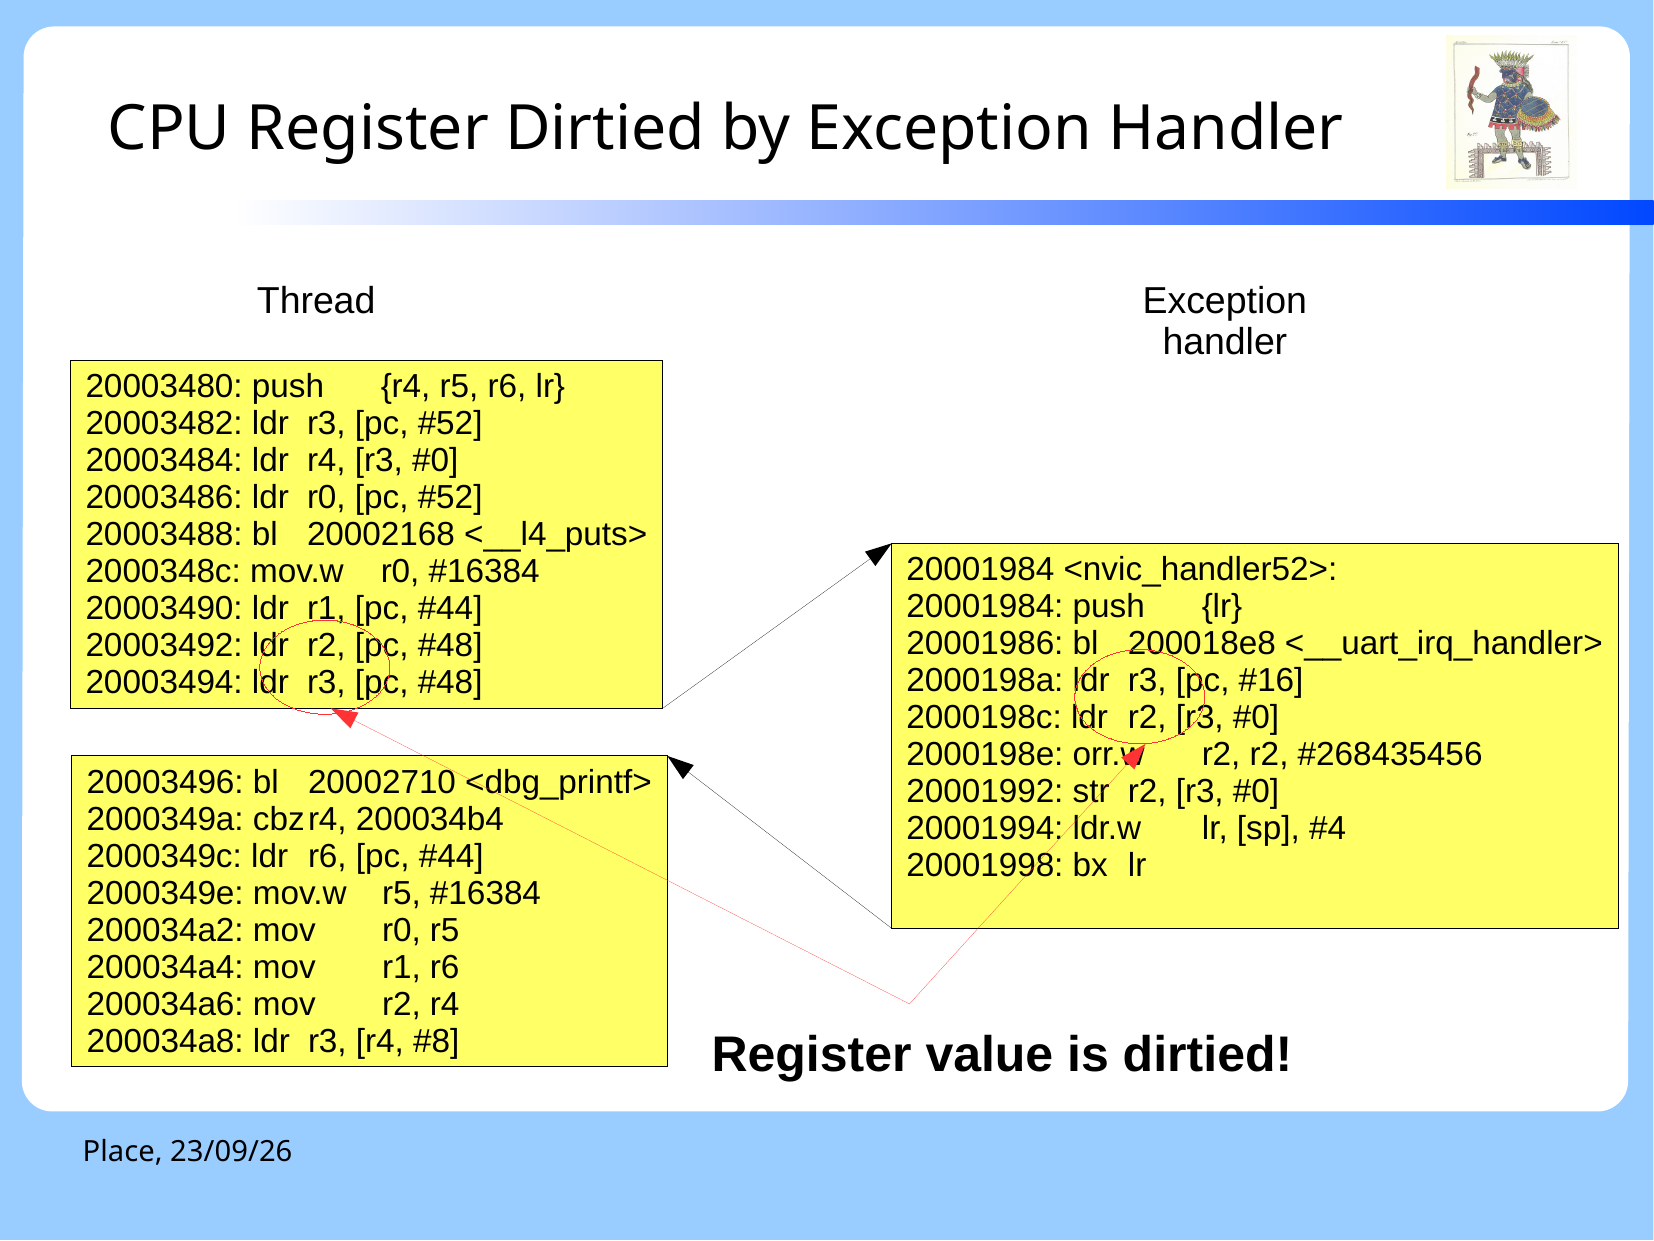

#
CPU Register Dirtied by Exception Handler
Thread
Exception
handler
20003480: push	{r4, r5, r6, lr}
20003482: ldr	r3, [pc, #52]
20003484: ldr	r4, [r3, #0]
20003486: ldr	r0, [pc, #52]
20003488: bl	20002168 <__l4_puts>
2000348c: mov.w	r0, #16384
20003490: ldr	r1, [pc, #44]
20003492: ldr	r2, [pc, #48]
20003494: ldr	r3, [pc, #48]
20001984 <nvic_handler52>:
20001984: push	{lr}
20001986: bl	200018e8 <__uart_irq_handler>
2000198a: ldr	r3, [pc, #16]
2000198c: ldr	r2, [r3, #0]
2000198e: orr.w	r2, r2, #268435456
20001992: str	r2, [r3, #0]
20001994: ldr.w	lr, [sp], #4
20001998: bx	lr
20003496: bl	20002710 <dbg_printf>
2000349a: cbz	r4, 200034b4
2000349c: ldr	r6, [pc, #44]
2000349e: mov.w	r5, #16384
200034a2: mov	r0, r5
200034a4: mov	r1, r6
200034a6: mov	r2, r4
200034a8: ldr	r3, [r4, #8]
Register value is dirtied!